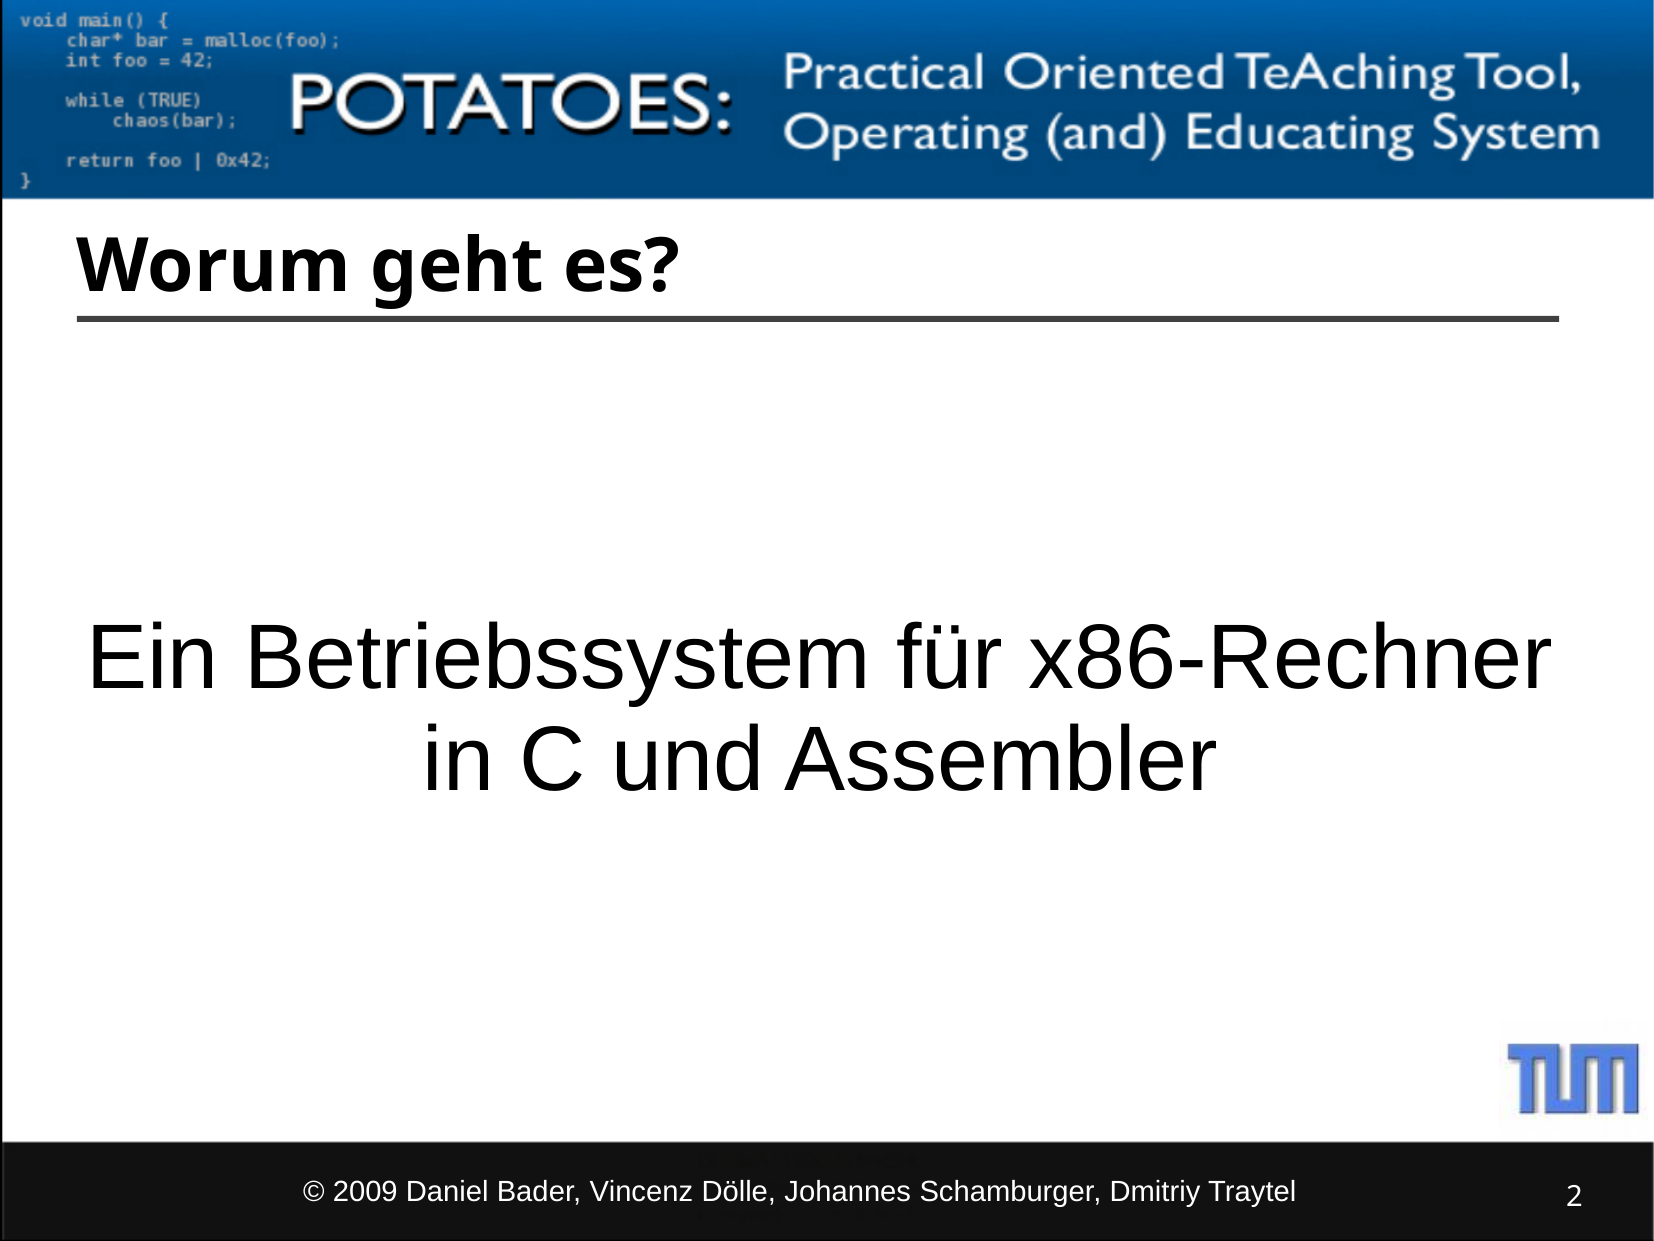

# Worum geht es?
Ein Betriebssystem für x86-Rechner in C und Assembler
2